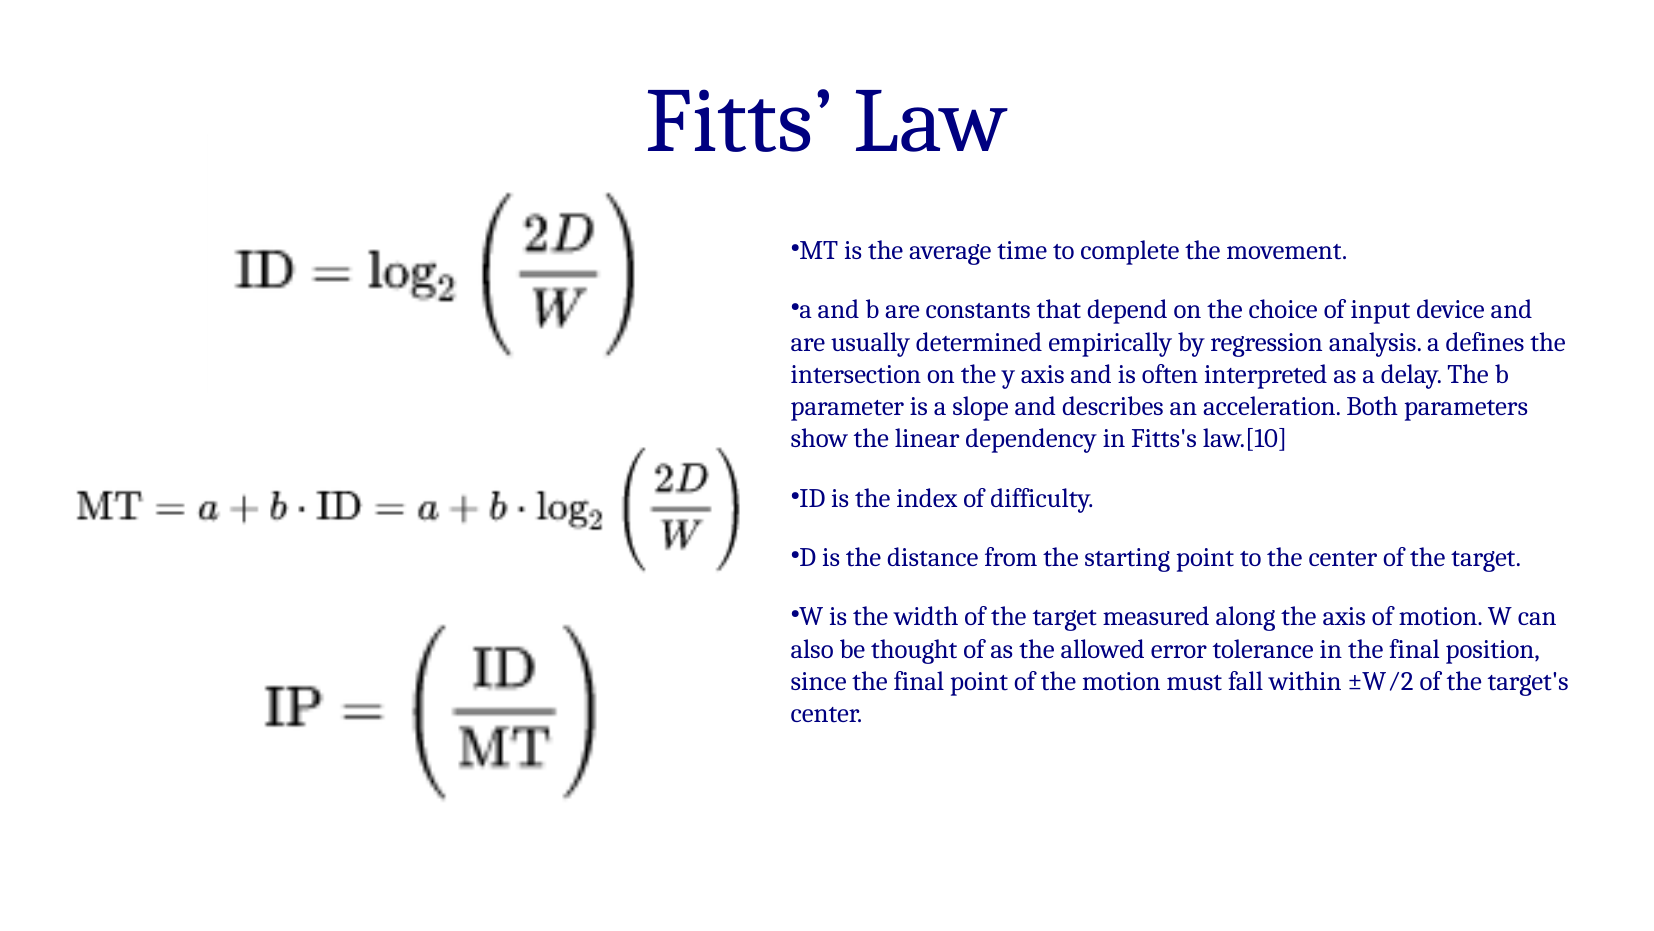

# Fitts’ Law
MT is the average time to complete the movement.
a and b are constants that depend on the choice of input device and are usually determined empirically by regression analysis. a defines the intersection on the y axis and is often interpreted as a delay. The b parameter is a slope and describes an acceleration. Both parameters show the linear dependency in Fitts's law.[10]
ID is the index of difficulty.
D is the distance from the starting point to the center of the target.
W is the width of the target measured along the axis of motion. W can also be thought of as the allowed error tolerance in the final position, since the final point of the motion must fall within ±W⁄2 of the target's center.